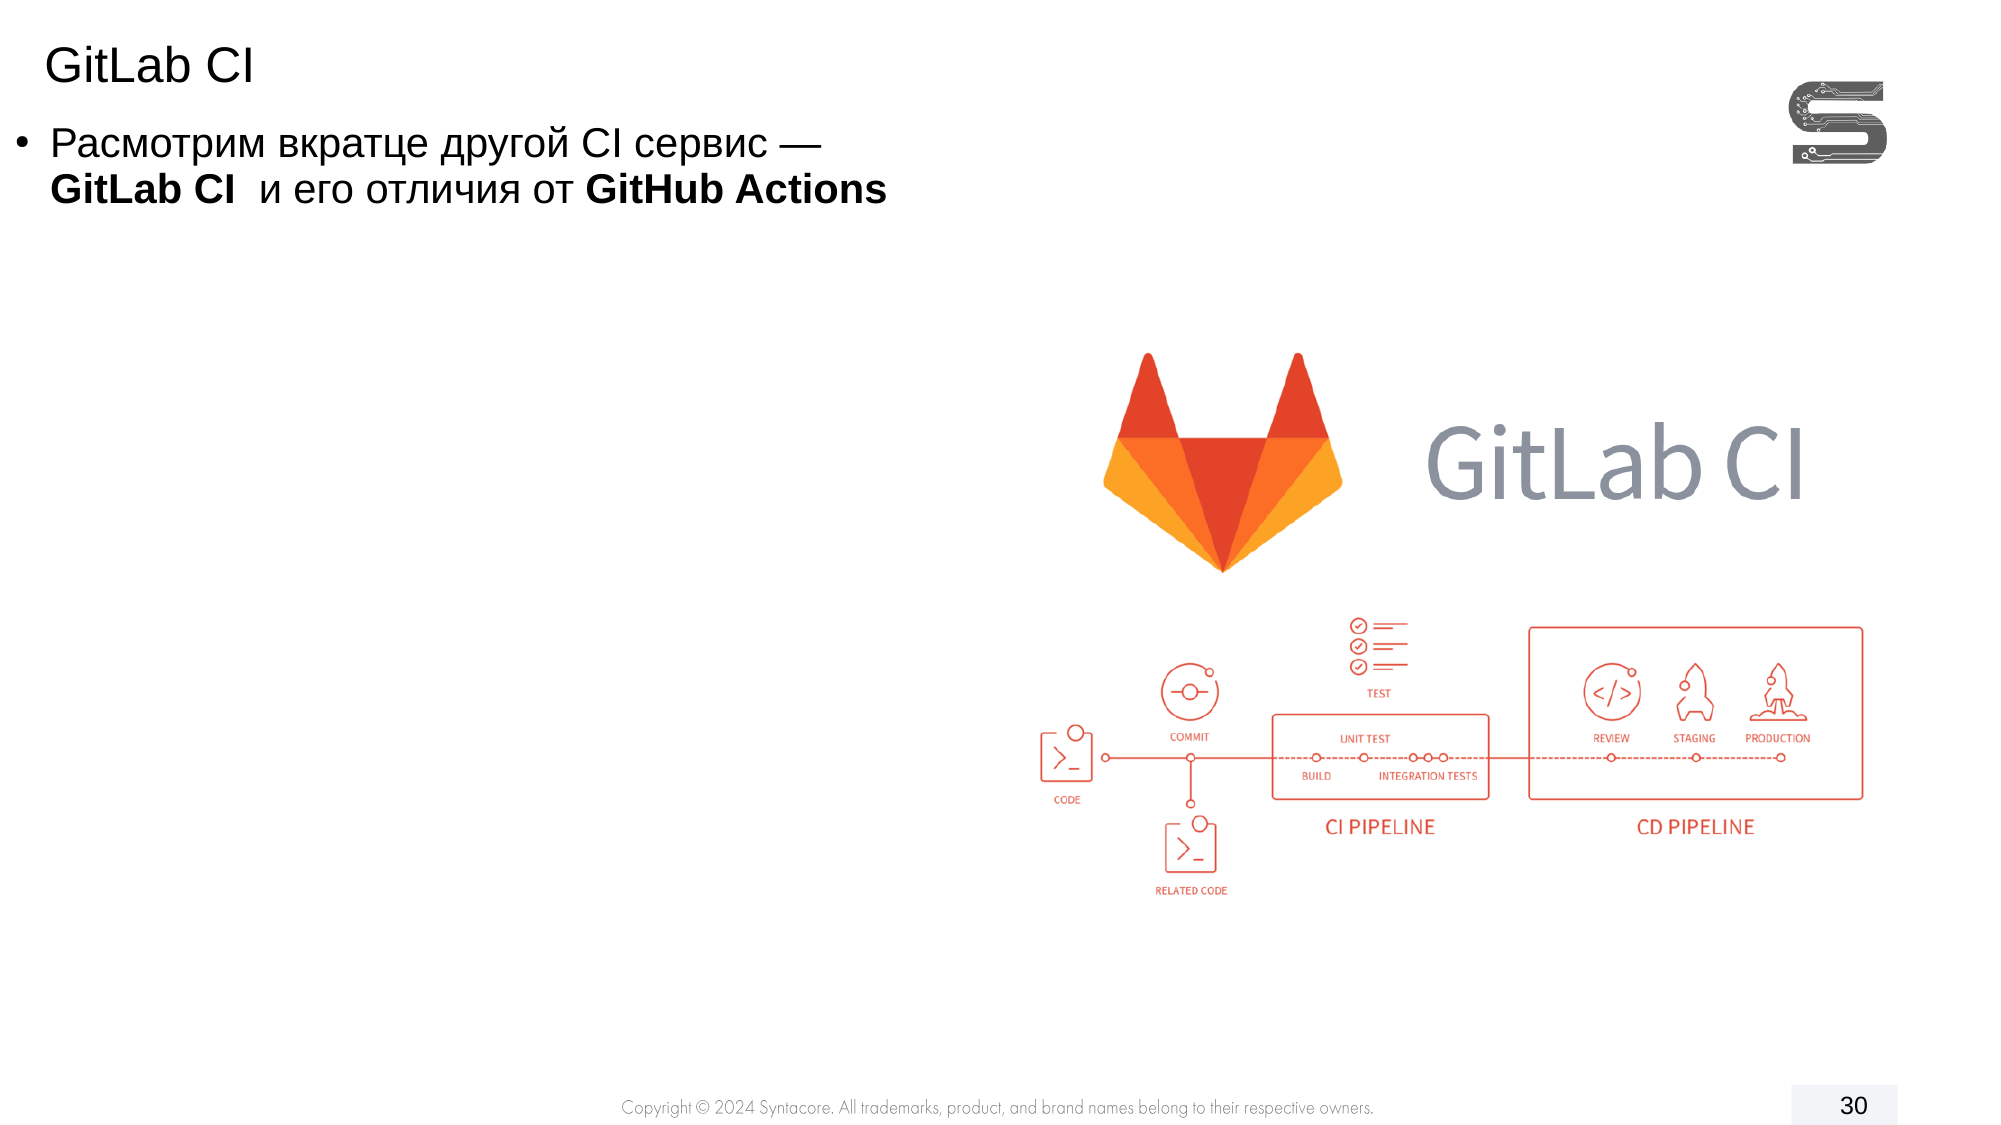

GitLab CI
Расмотрим вкратце другой CI сервис — GitLab CI и его отличия от GitHub Actions